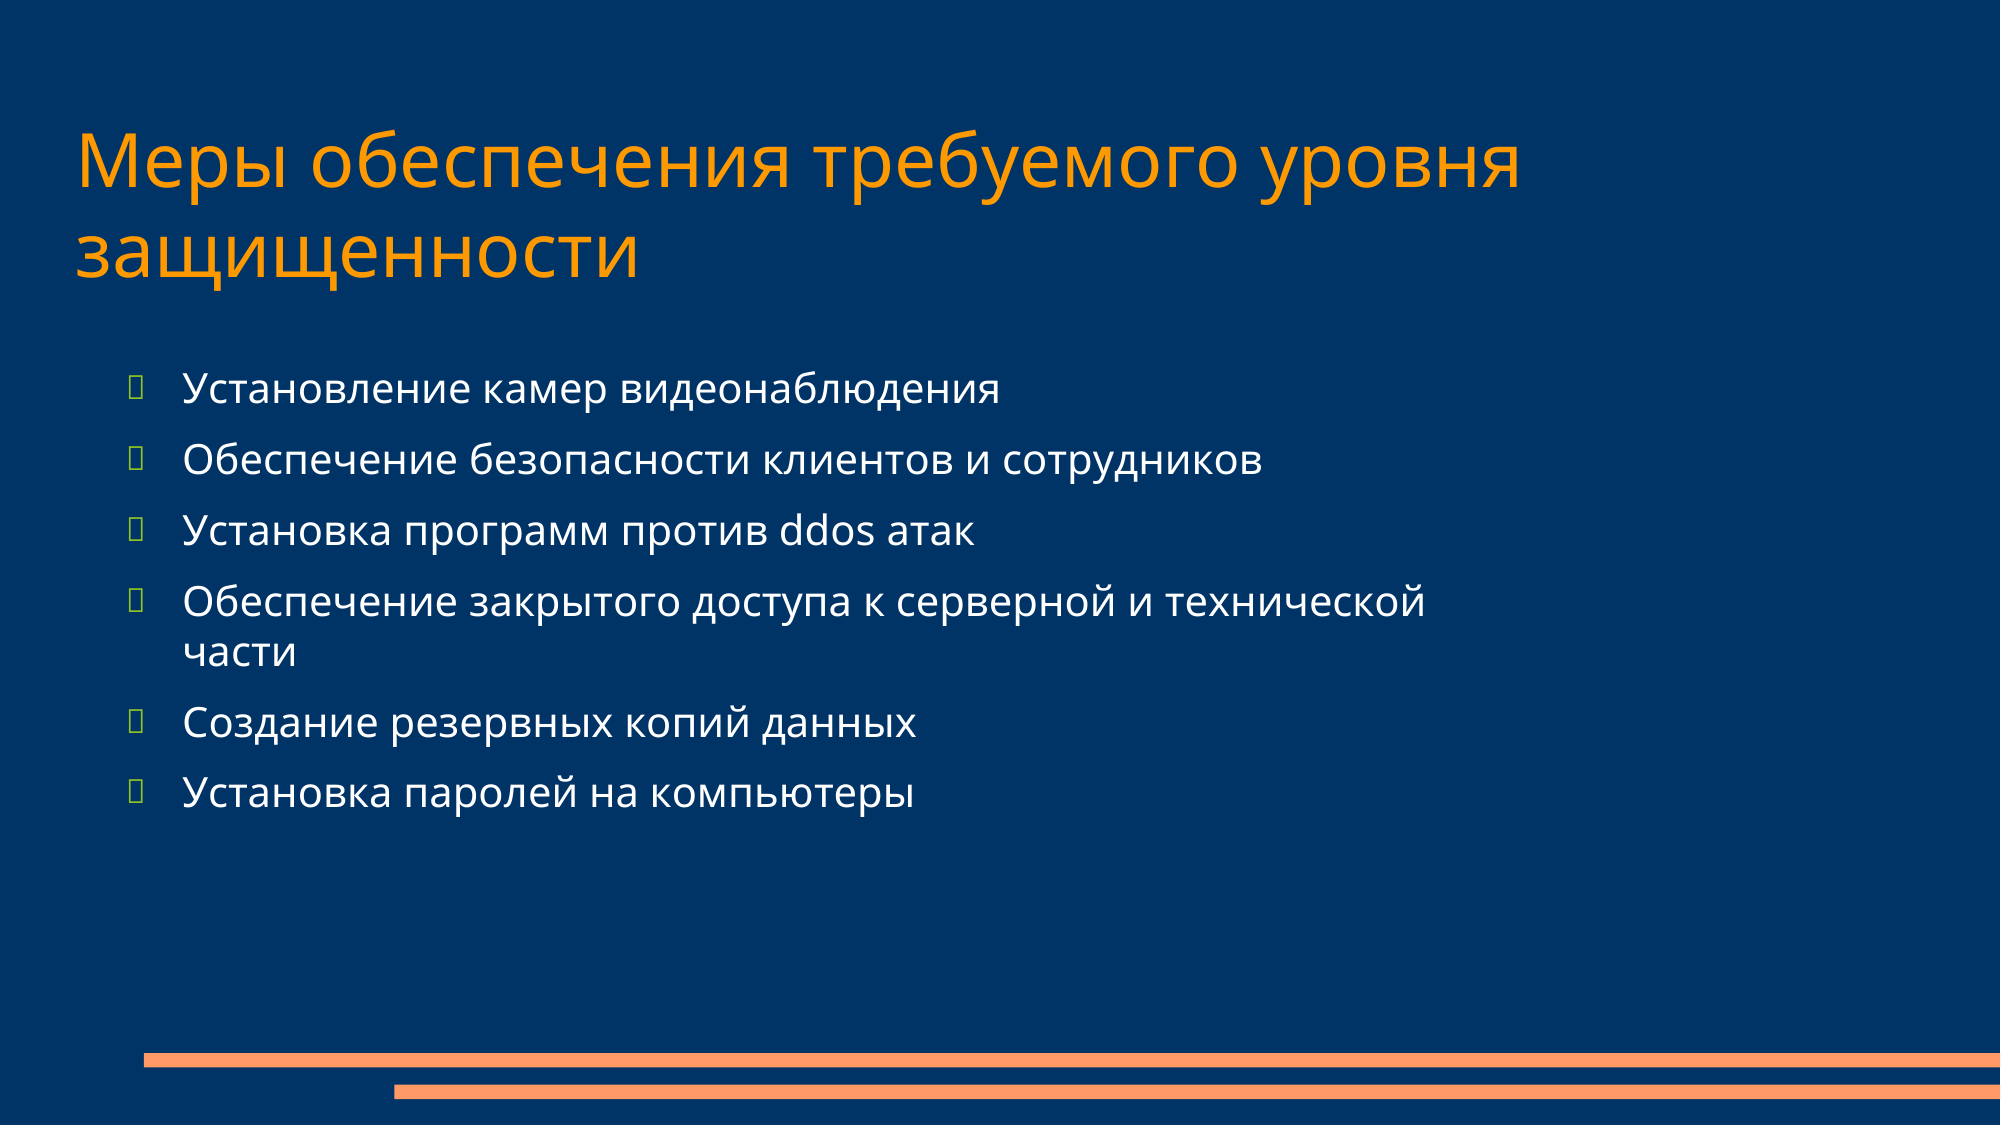

# Меры обеспечения требуемого уровня защищенности
Установление камер видеонаблюдения
Обеспечение безопасности клиентов и сотрудников
Установка программ против ddos атак
Обеспечение закрытого доступа к серверной и технической части
Создание резервных копий данных
Установка паролей на компьютеры